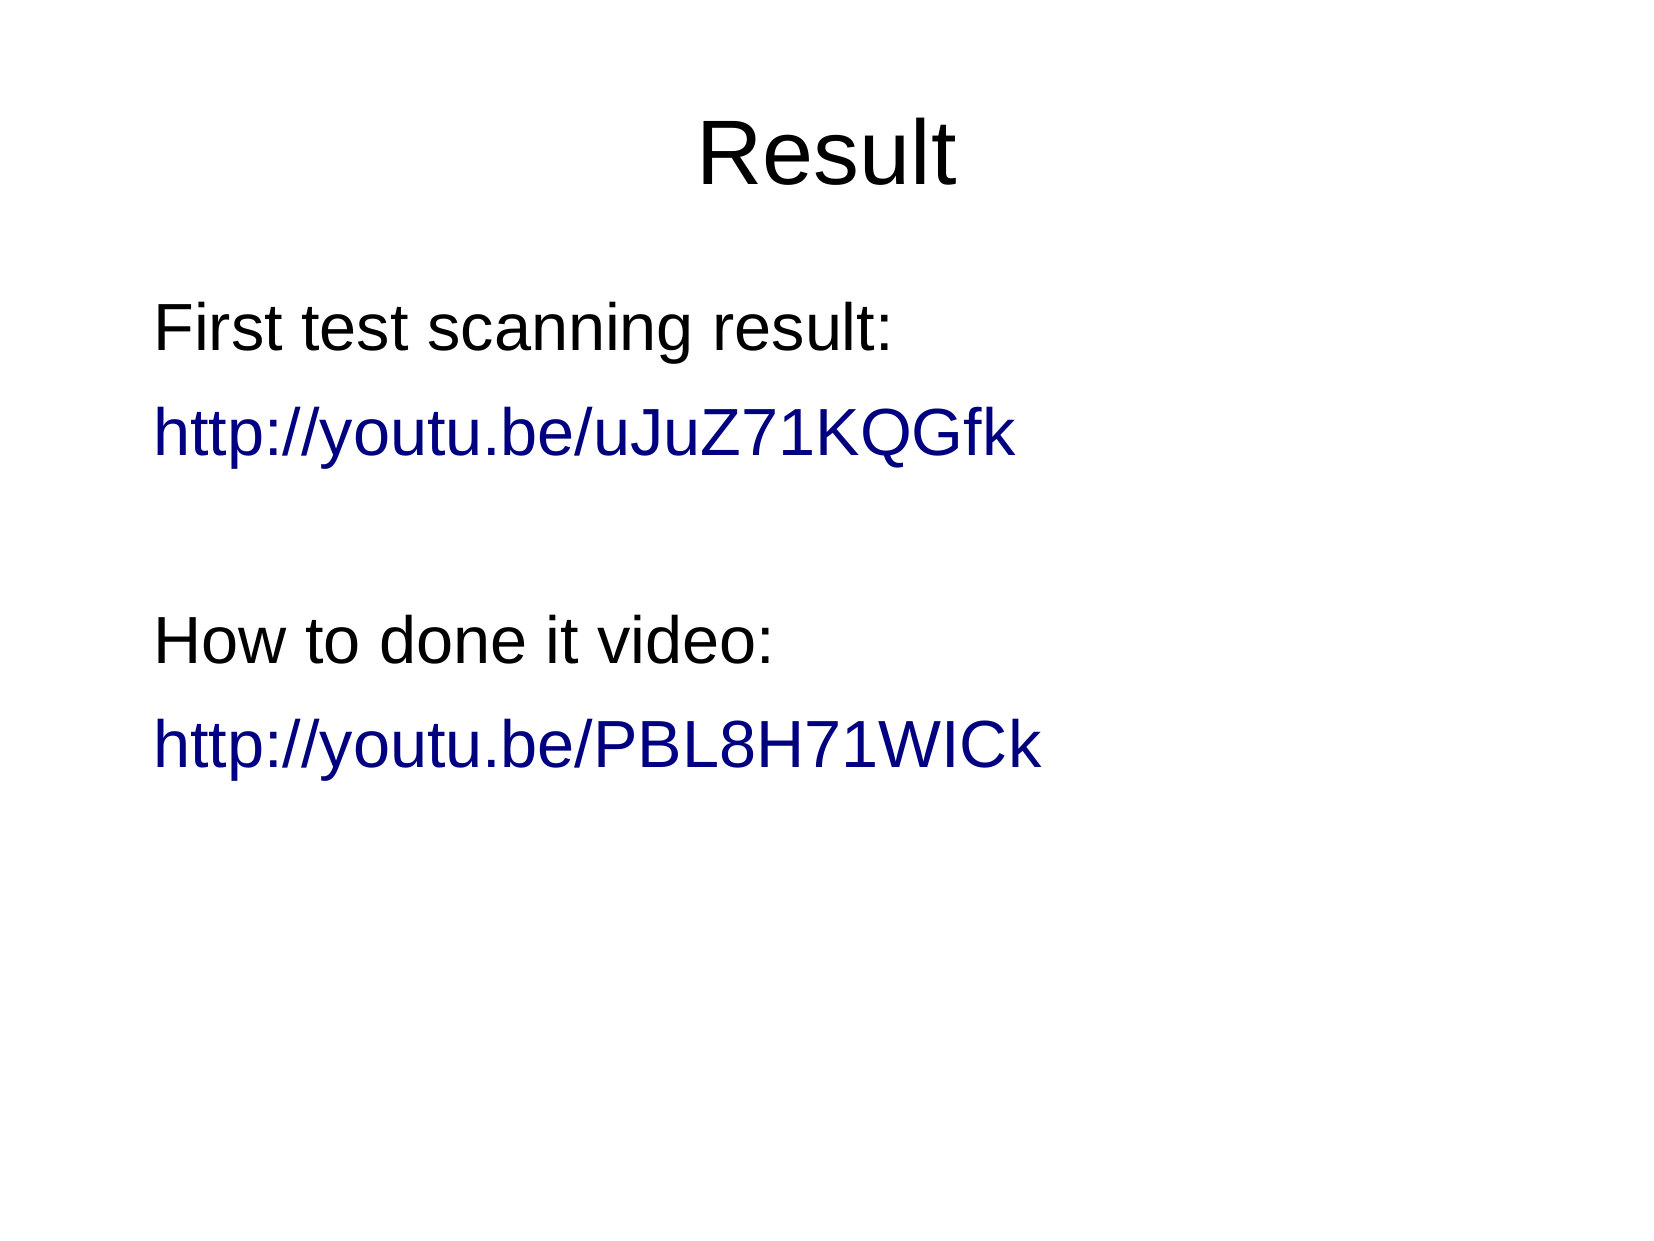

# Result
First test scanning result:
http://youtu.be/uJuZ71KQGfk
How to done it video:
http://youtu.be/PBL8H71WICk